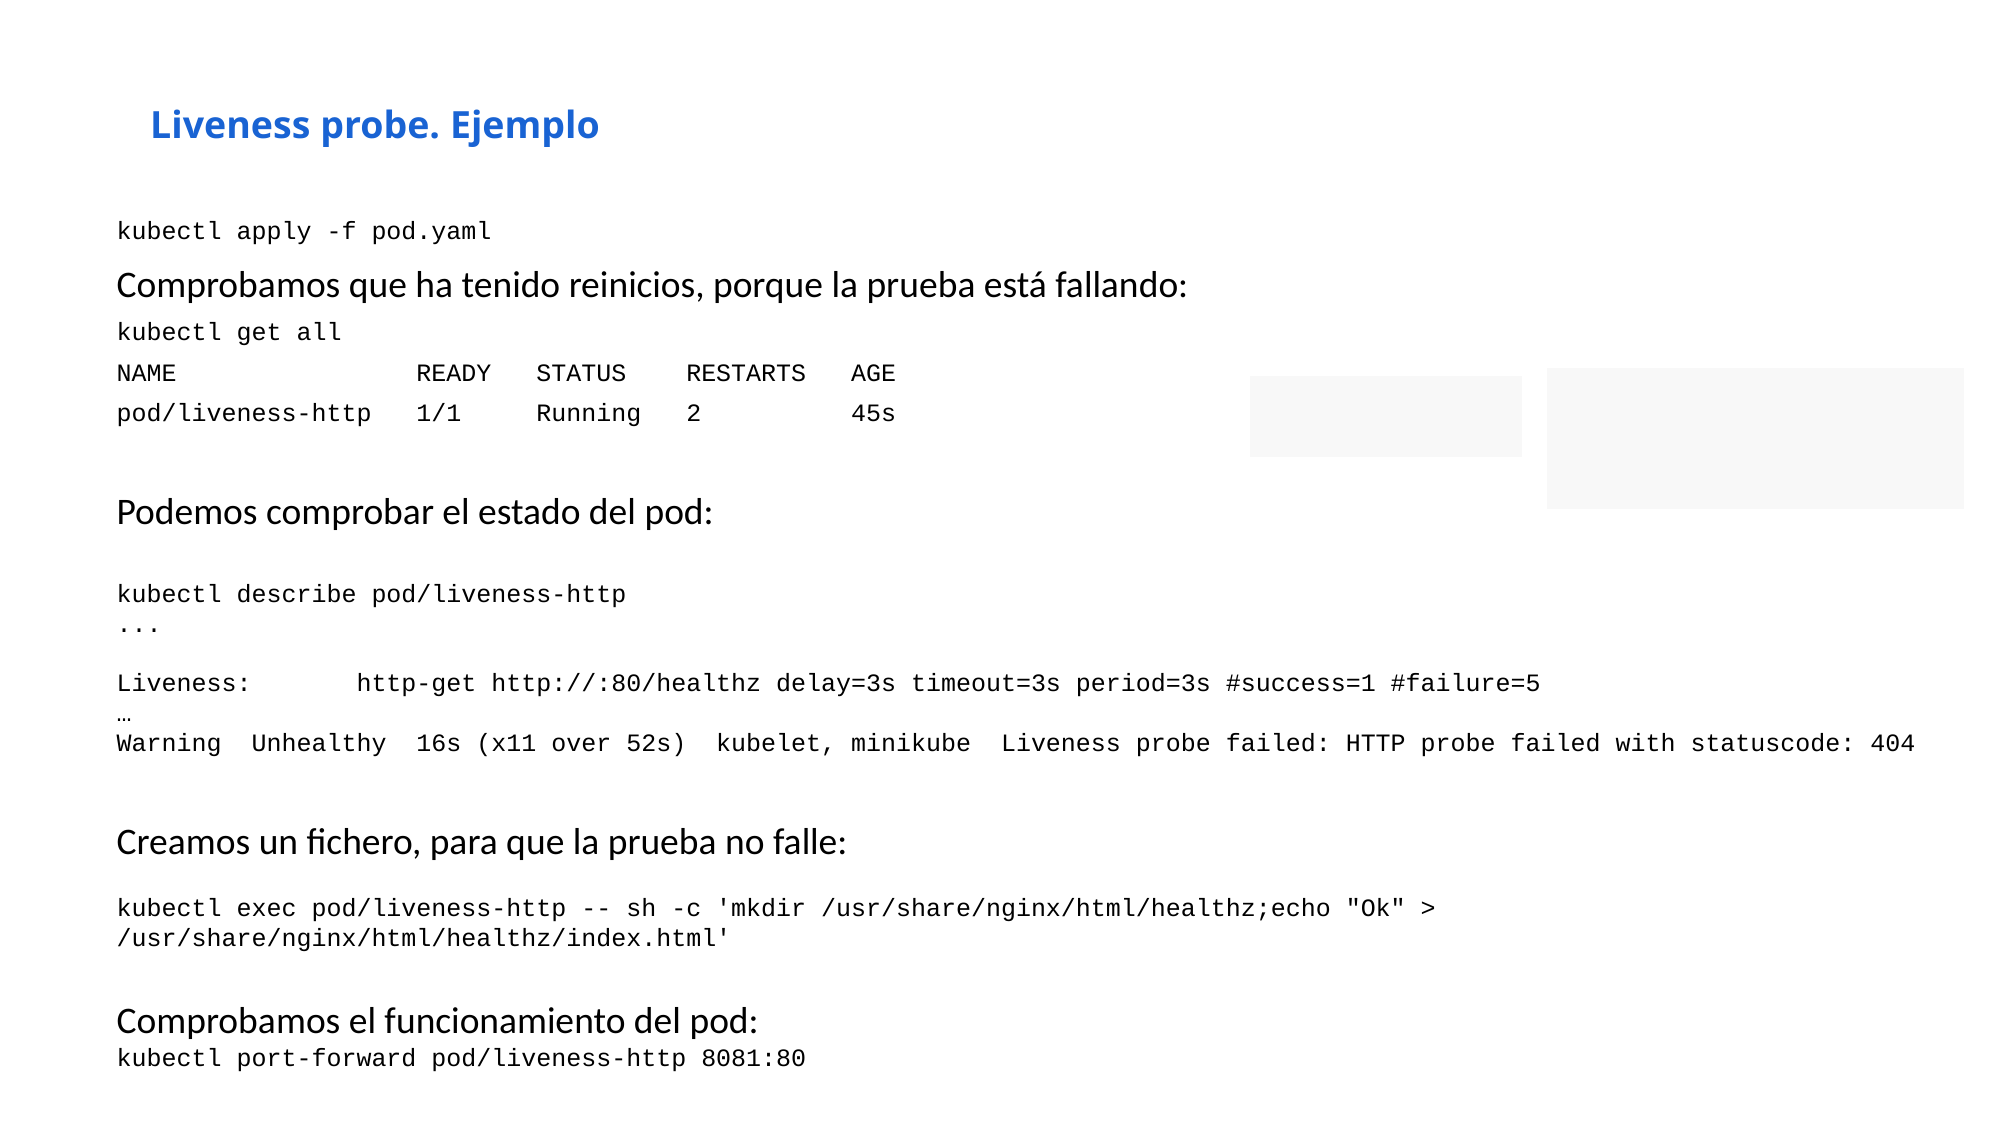

Liveness probe. Ejemplo
kubectl apply -f pod.yaml
Comprobamos que ha tenido reinicios, porque la prueba está fallando:
kubectl get all
NAME READY STATUS RESTARTS AGE
pod/liveness-http 1/1 Running 2 45s
Podemos comprobar el estado del pod:
kubectl describe pod/liveness-http
...
Liveness: http-get http://:80/healthz delay=3s timeout=3s period=3s #success=1 #failure=5
…
Warning Unhealthy 16s (x11 over 52s) kubelet, minikube Liveness probe failed: HTTP probe failed with statuscode: 404
Creamos un fichero, para que la prueba no falle:
kubectl exec pod/liveness-http -- sh -c 'mkdir /usr/share/nginx/html/healthz;echo "Ok" > /usr/share/nginx/html/healthz/index.html'
Comprobamos el funcionamiento del pod:
kubectl port-forward pod/liveness-http 8081:80
| |
| --- |
| |
| --- |